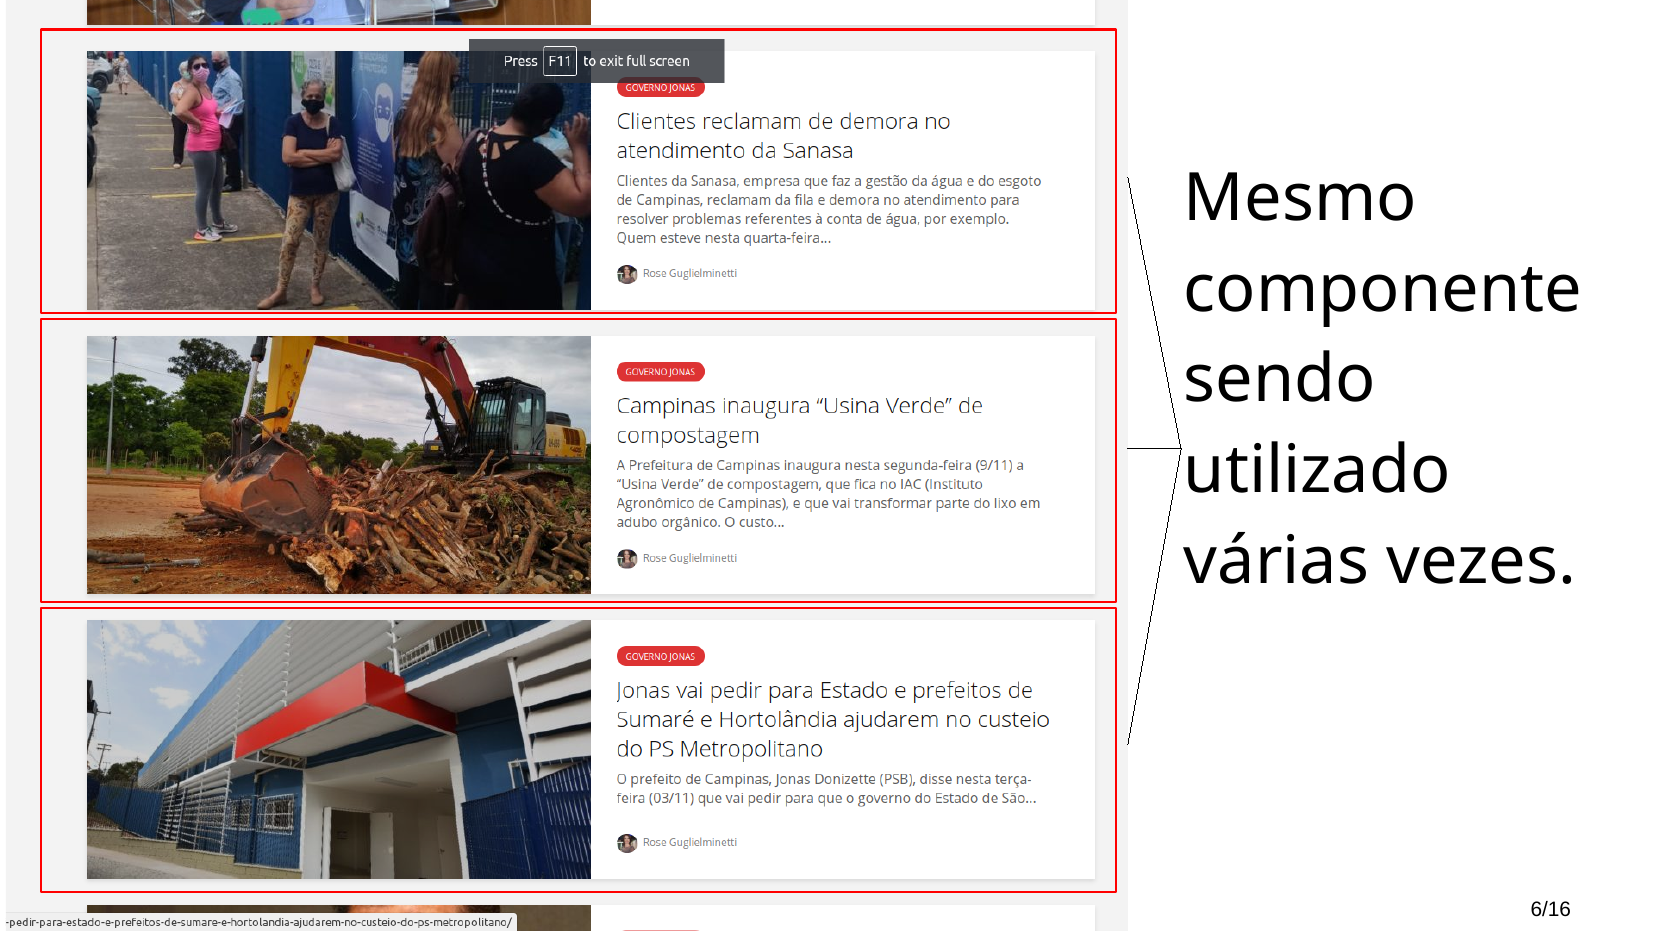

Mesmo componente sendo utilizado várias vezes.
Desenvolvimento de Sistemas Web
prof. André Luís Bordignon
6